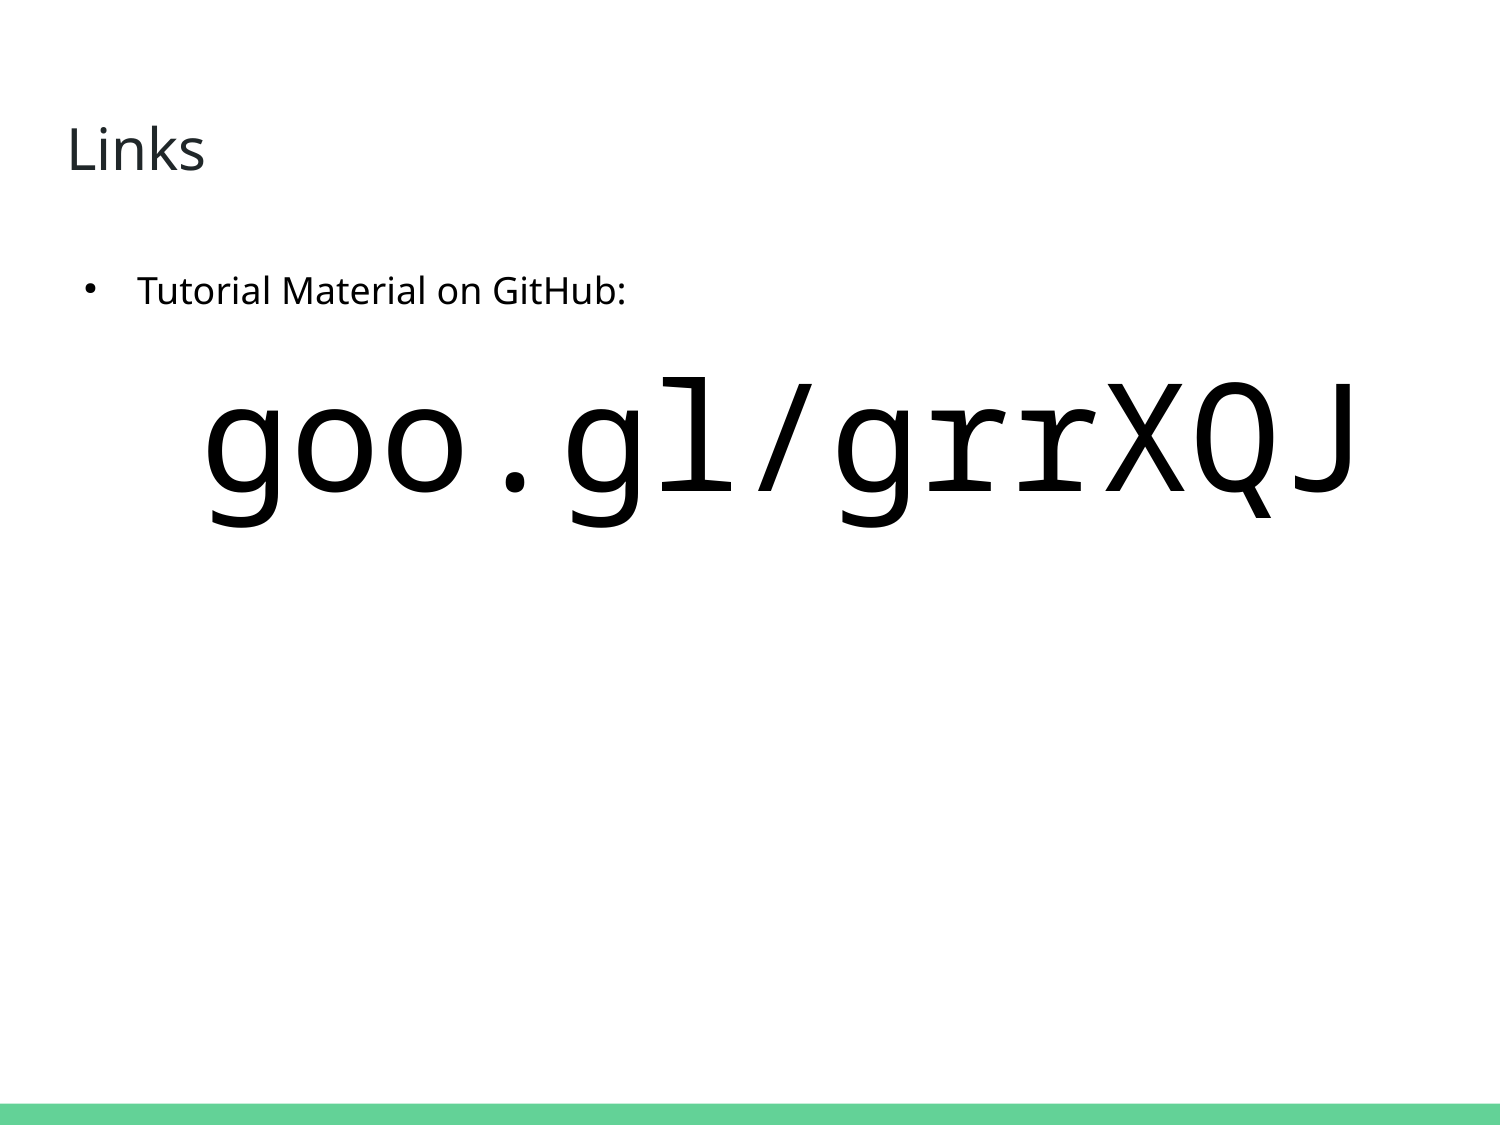

# Links
Tutorial Material on GitHub:
goo.gl/grrXQJ